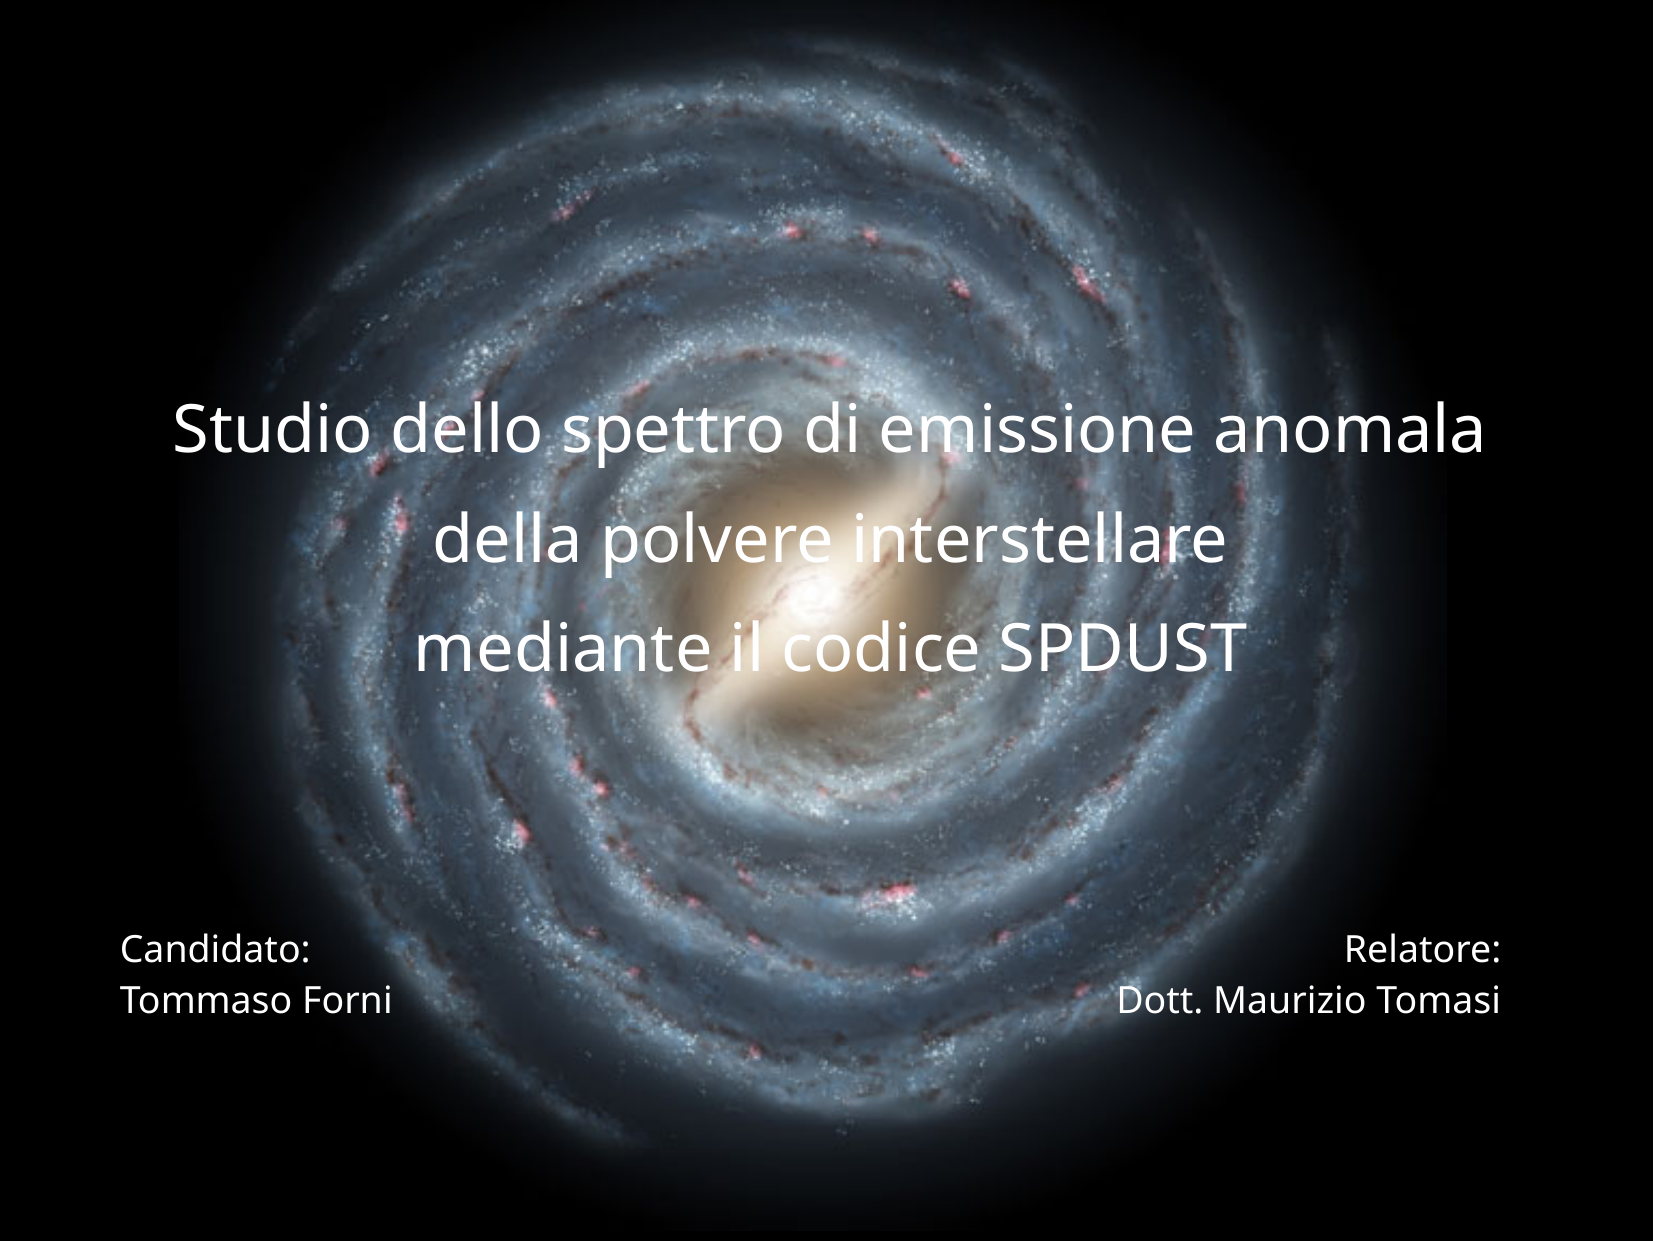

# Studio dello spettro di emissione anomala
della polvere interstellare
mediante il codice SPDUST
Relatore:
Dott. Maurizio Tomasi
Candidato:
Tommaso Forni